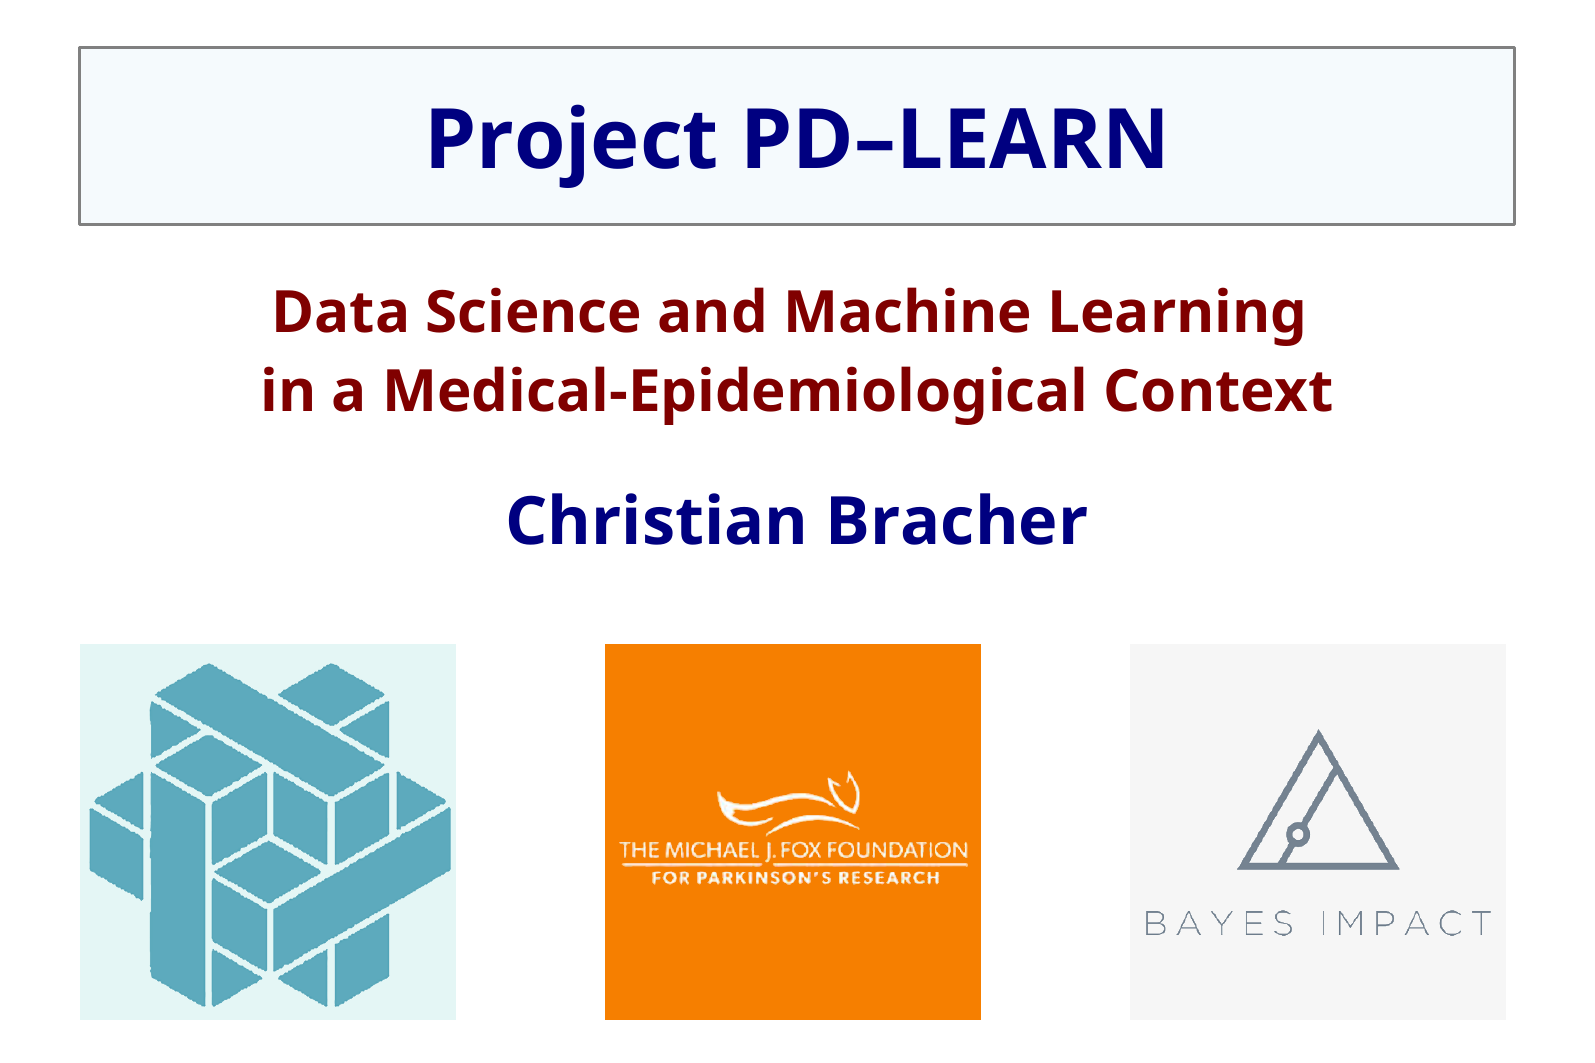

# Project PD–LEARN
Data Science and Machine Learning
in a Medical-Epidemiological Context
Christian Bracher